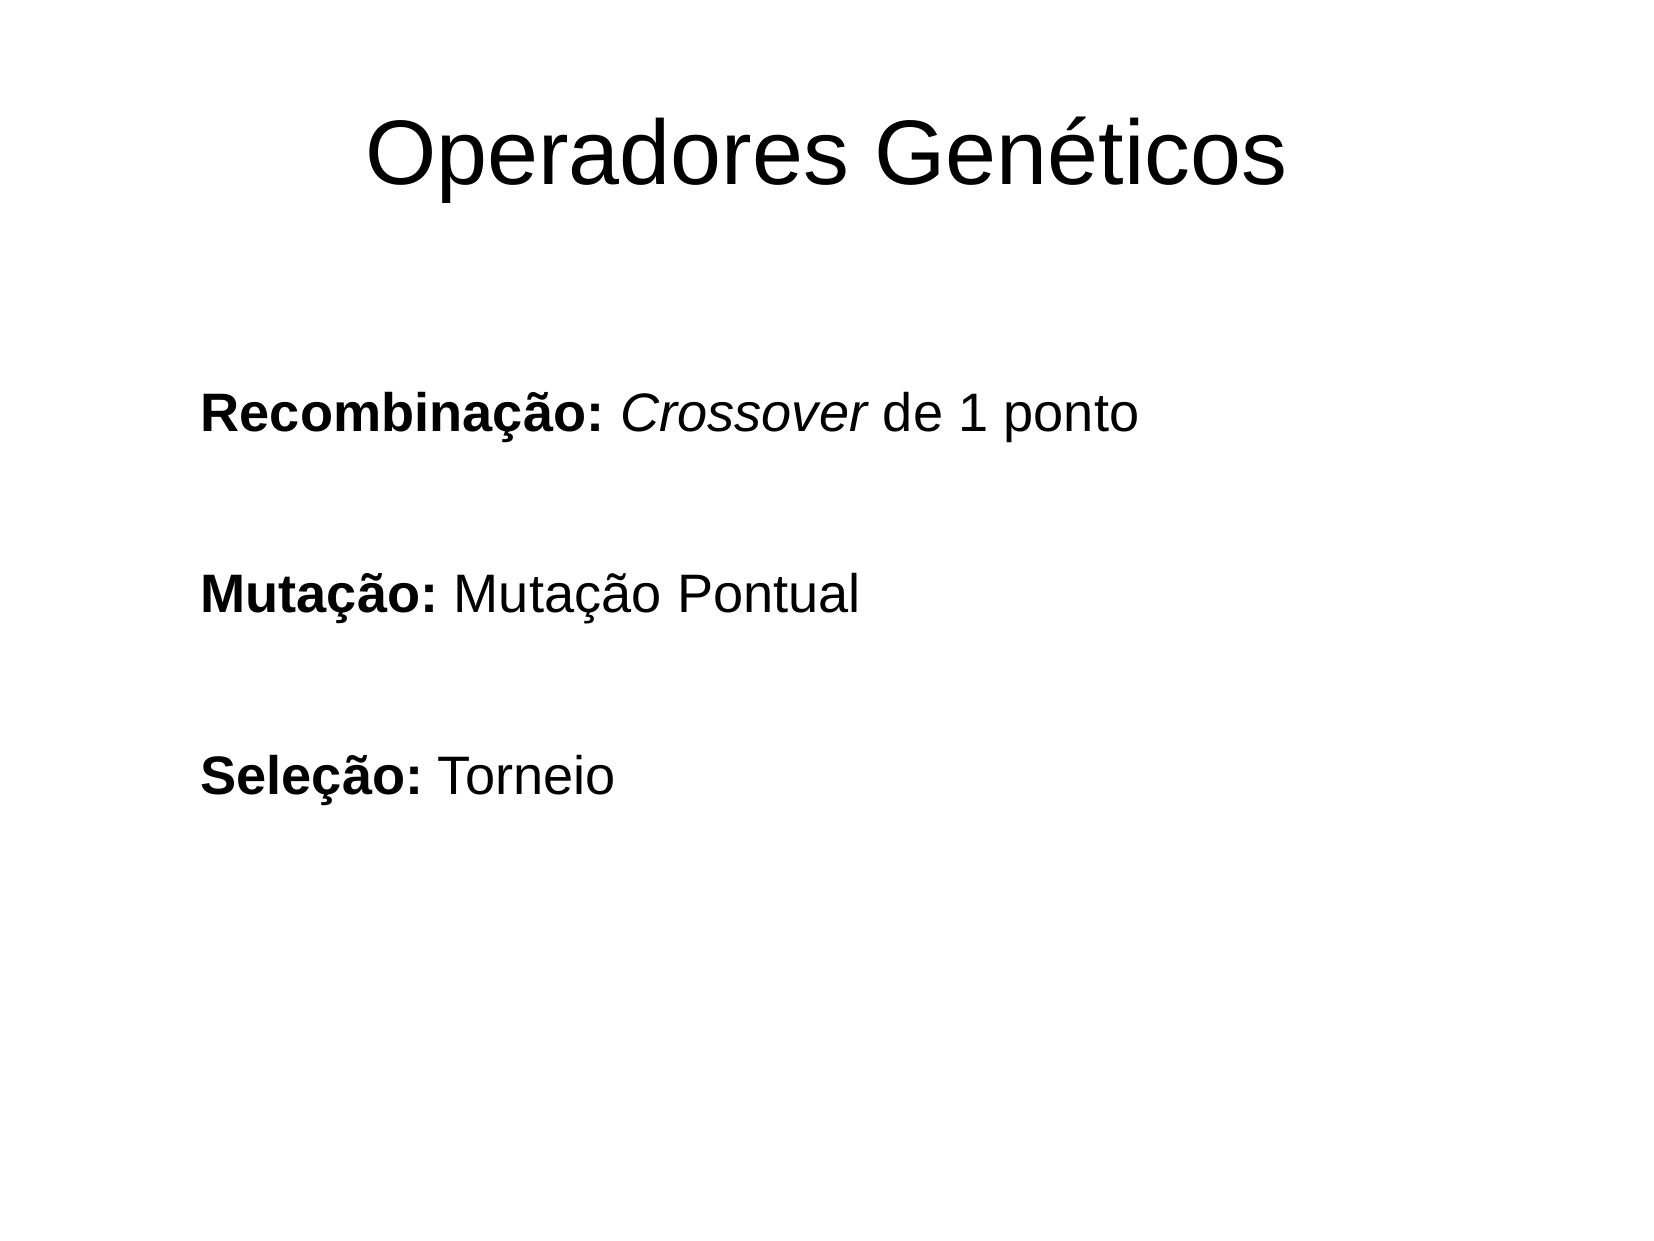

# Operadores Genéticos
Recombinação: Crossover de 1 ponto
Mutação: Mutação Pontual
Seleção: Torneio